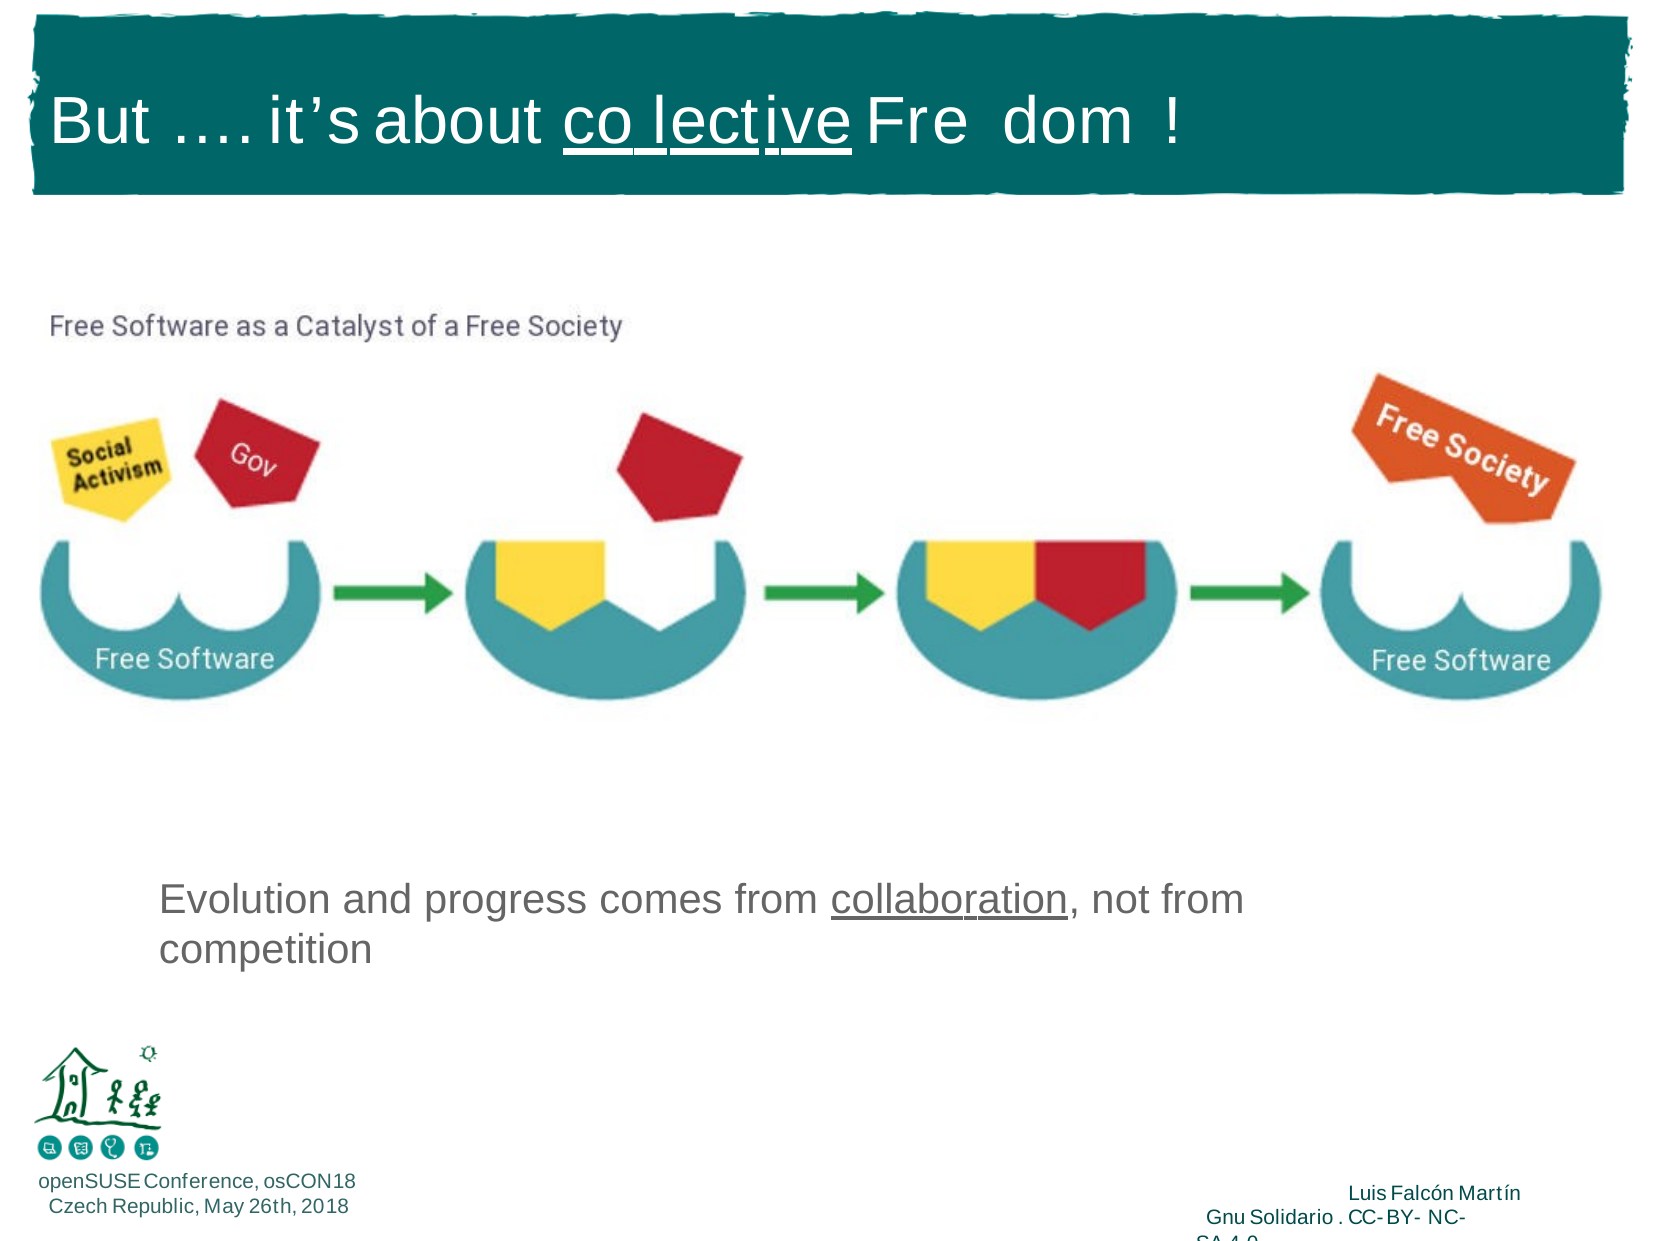

But….it’saboutco lectiveFredom !
Evolution and progress comes from collaboration, not from competition
openSUSEConference,osCON18 CzechRepublic,May26th,2018
LuisFalcónMartín GnuSolidario.CC-BY-NC-SA4.0